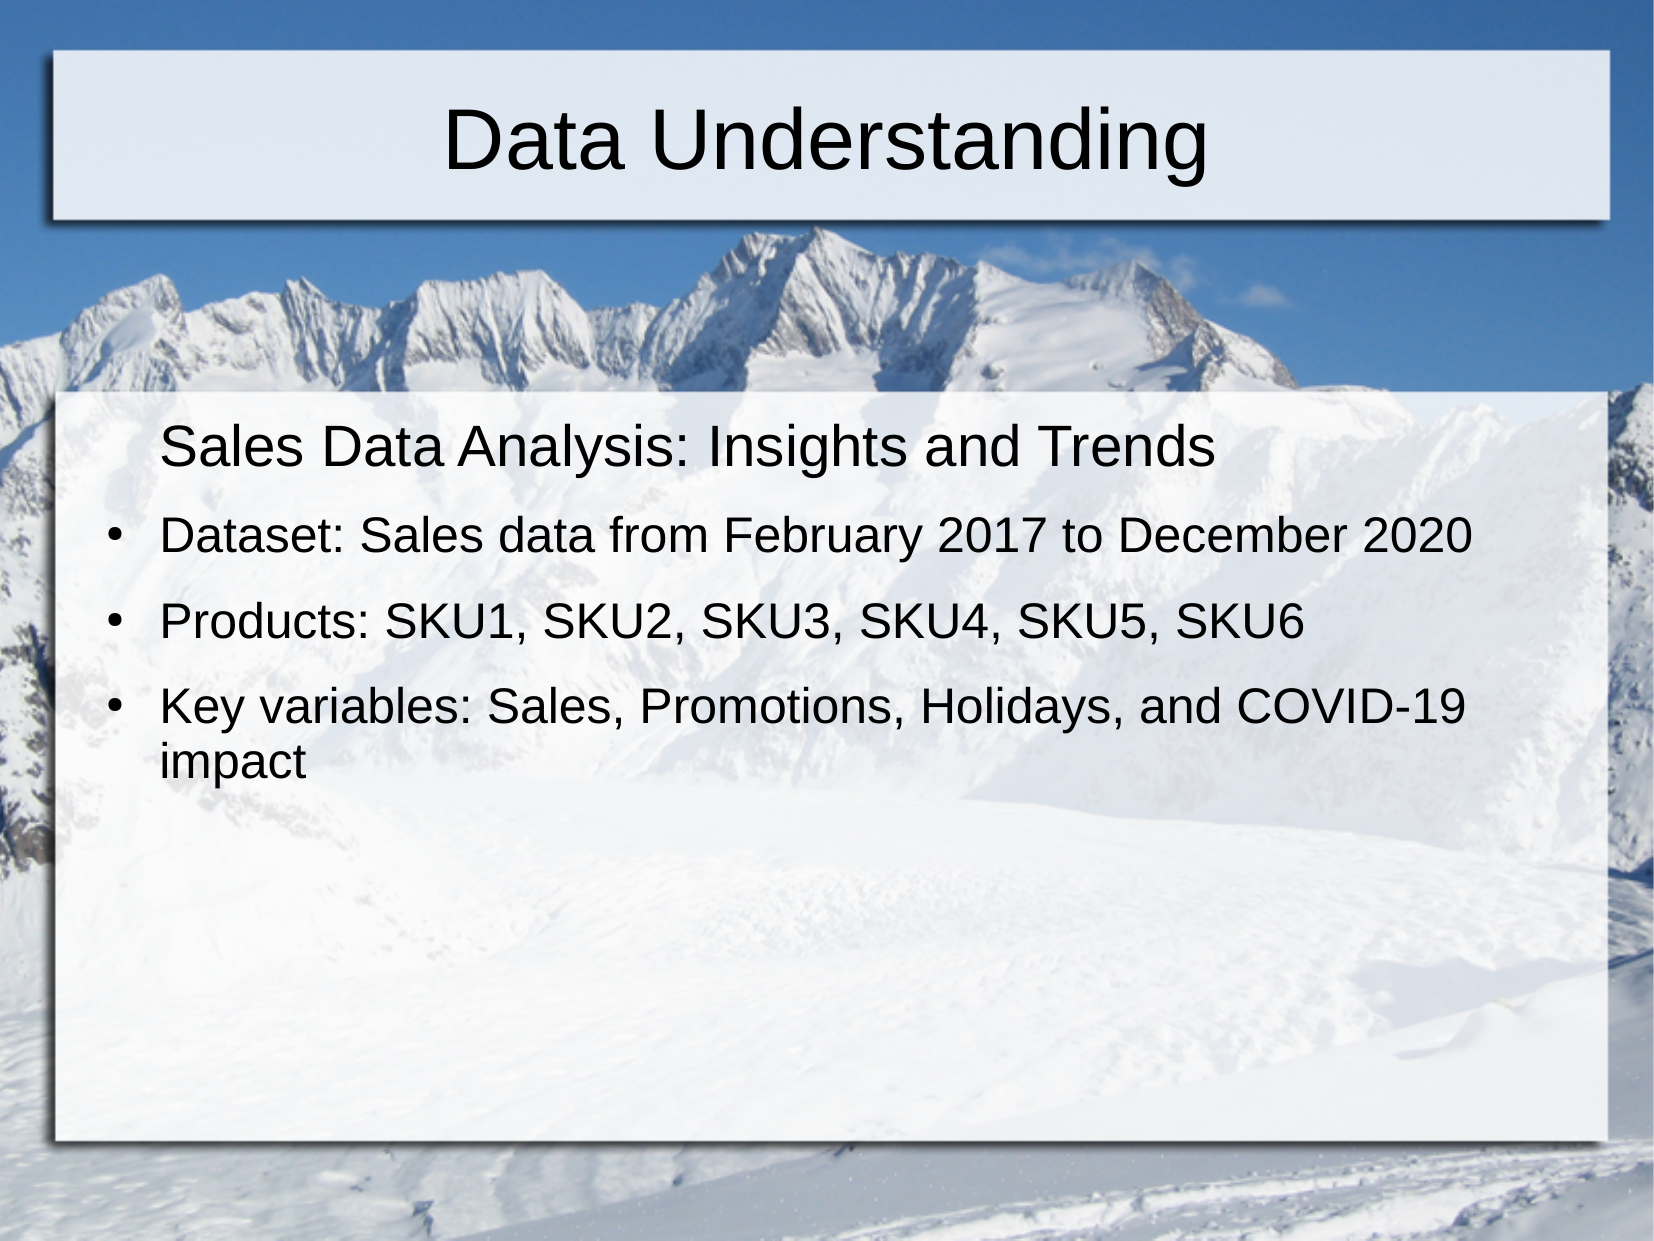

# Data Understanding
Sales Data Analysis: Insights and Trends
Dataset: Sales data from February 2017 to December 2020
Products: SKU1, SKU2, SKU3, SKU4, SKU5, SKU6
Key variables: Sales, Promotions, Holidays, and COVID-19 impact